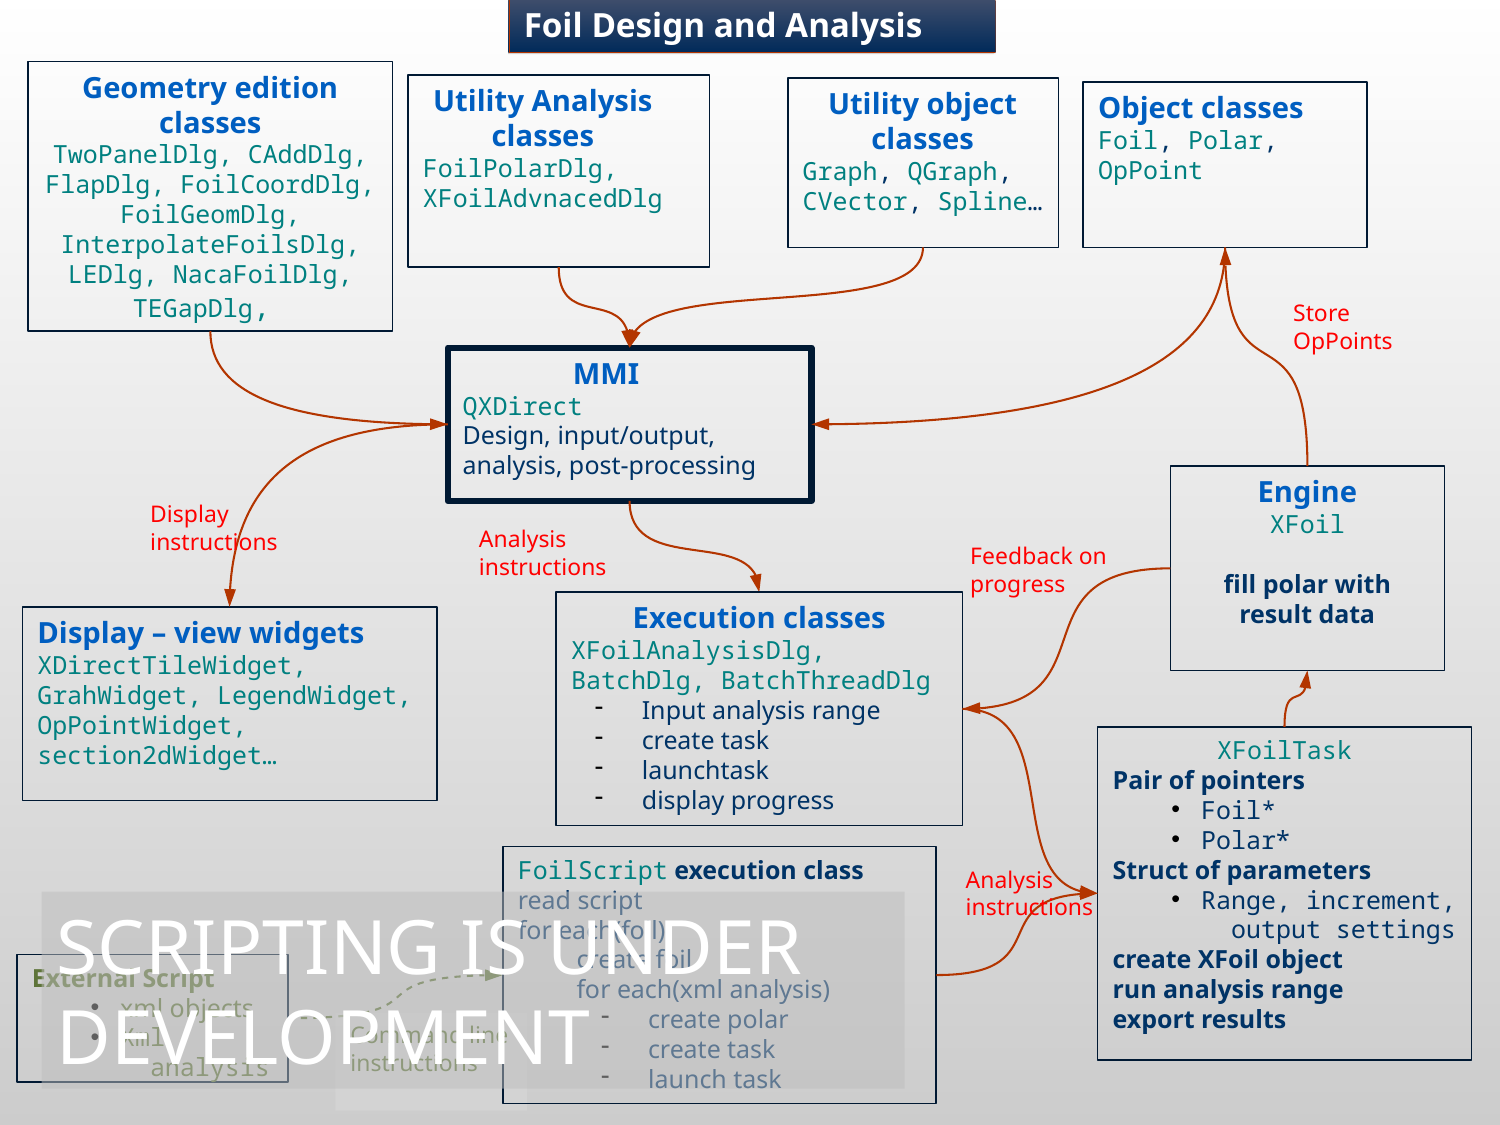

Foil Design and Analysis
Geometry edition classes
TwoPanelDlg, CAddDlg, FlapDlg, FoilCoordDlg, FoilGeomDlg, InterpolateFoilsDlg, LEDlg, NacaFoilDlg, TEGapDlg,
Utility Analysis
classes
FoilPolarDlg, XFoilAdvnacedDlg
Utility object classes
Graph, QGraph, CVector, Spline…
Object classes
Foil, Polar, OpPoint
Store OpPoints
MMI
QXDirect
Design, input/output, analysis, post-processing
Engine
XFoil
fill polar with result data
Display instructions
Analysis instructions
Feedback on progress
Execution classes
XFoilAnalysisDlg, BatchDlg, BatchThreadDlg
Input analysis range
create task
launchtask
display progress
Display – view widgets
XDirectTileWidget, GrahWidget, LegendWidget, OpPointWidget, section2dWidget…
XFoilTask
Pair of pointers
Foil*
Polar*
Struct of parameters
Range, increment, output settings
create XFoil object
run analysis range
export results
FoilScript execution class
read script
for each(foil)
create foil
for each(xml analysis)
create polar
create task
launch task
Analysis instructions
SCRIPTING IS UNDER DEVELOPMENT
External Script
xml objects
Xml analysis
Command line instructions